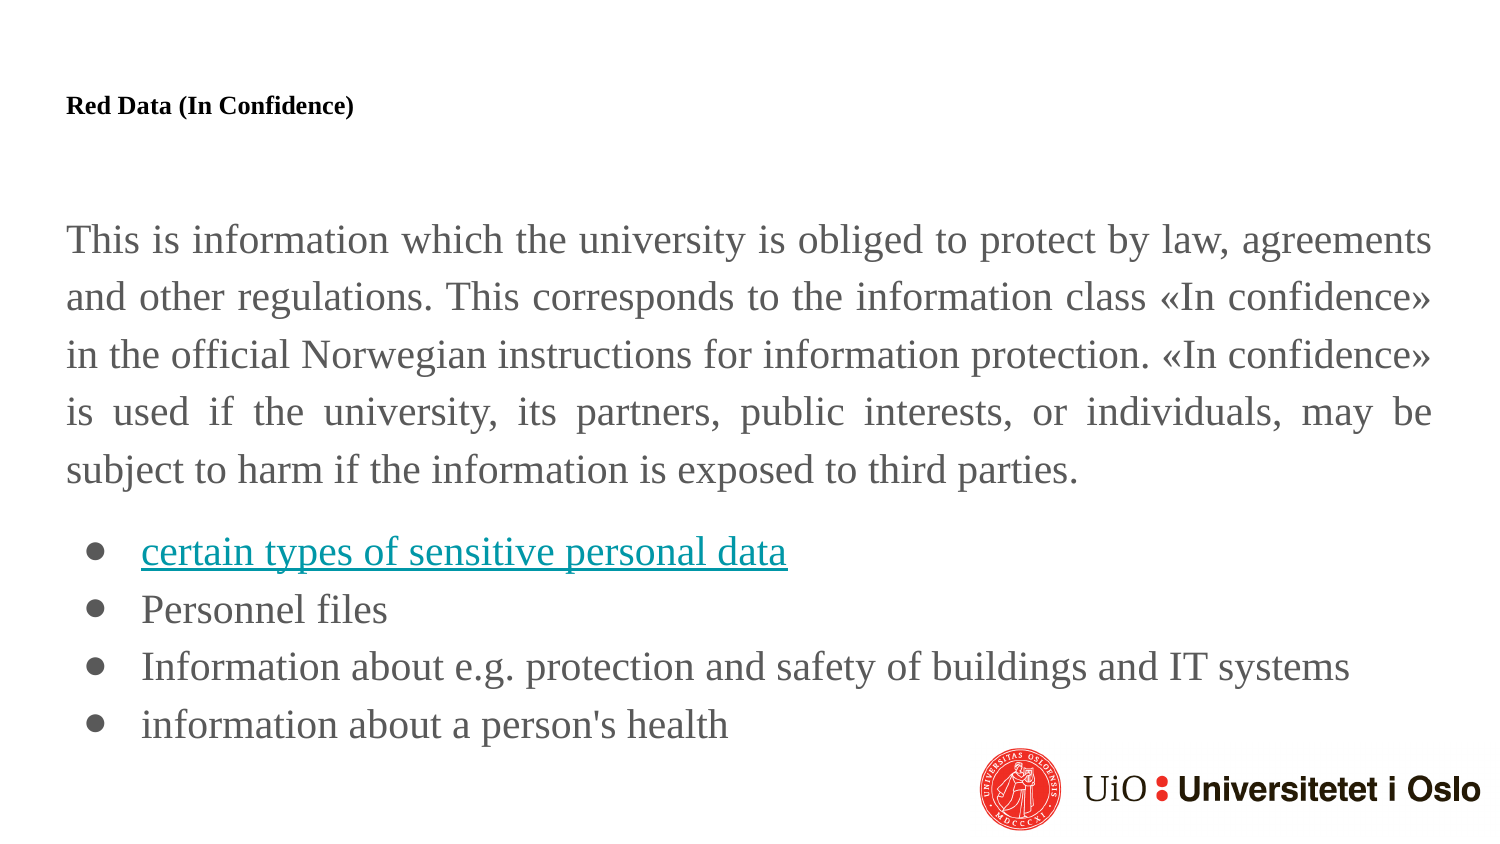

# Red Data (In Confidence)
This is information which the university is obliged to protect by law, agreements and other regulations. This corresponds to the information class «In confidence» in the official Norwegian instructions for information protection. «In confidence» is used if the university, its partners, public interests, or individuals, may be subject to harm if the information is exposed to third parties.
certain types of sensitive personal data
Personnel files
Information about e.g. protection and safety of buildings and IT systems
information about a person's health